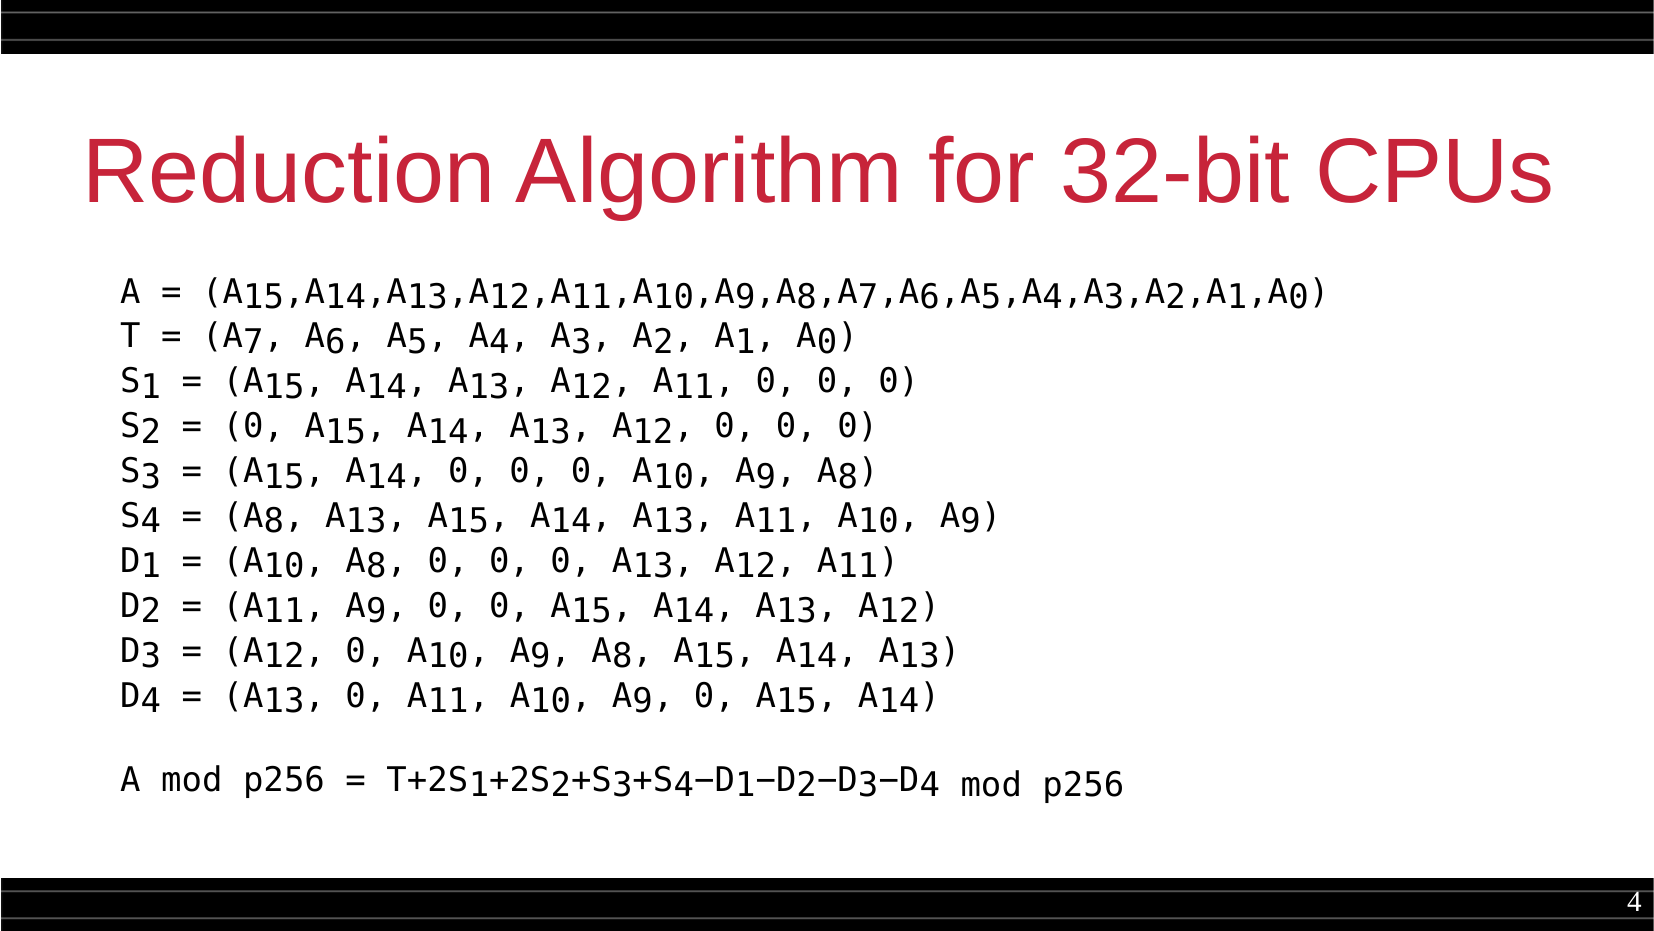

# Reduction Algorithm for 32-bit CPUs
A = (A15,A14,A13,A12,A11,A10,A9,A8,A7,A6,A5,A4,A3,A2,A1,A0)
T = (A7, A6, A5, A4, A3, A2, A1, A0)
S1 = (A15, A14, A13, A12, A11, 0, 0, 0)
S2 = (0, A15, A14, A13, A12, 0, 0, 0)
S3 = (A15, A14, 0, 0, 0, A10, A9, A8)
S4 = (A8, A13, A15, A14, A13, A11, A10, A9)
D1 = (A10, A8, 0, 0, 0, A13, A12, A11)
D2 = (A11, A9, 0, 0, A15, A14, A13, A12)
D3 = (A12, 0, A10, A9, A8, A15, A14, A13)
D4 = (A13, 0, A11, A10, A9, 0, A15, A14)
A mod p256 = T+2S1+2S2+S3+S4−D1−D2−D3−D4 mod p256